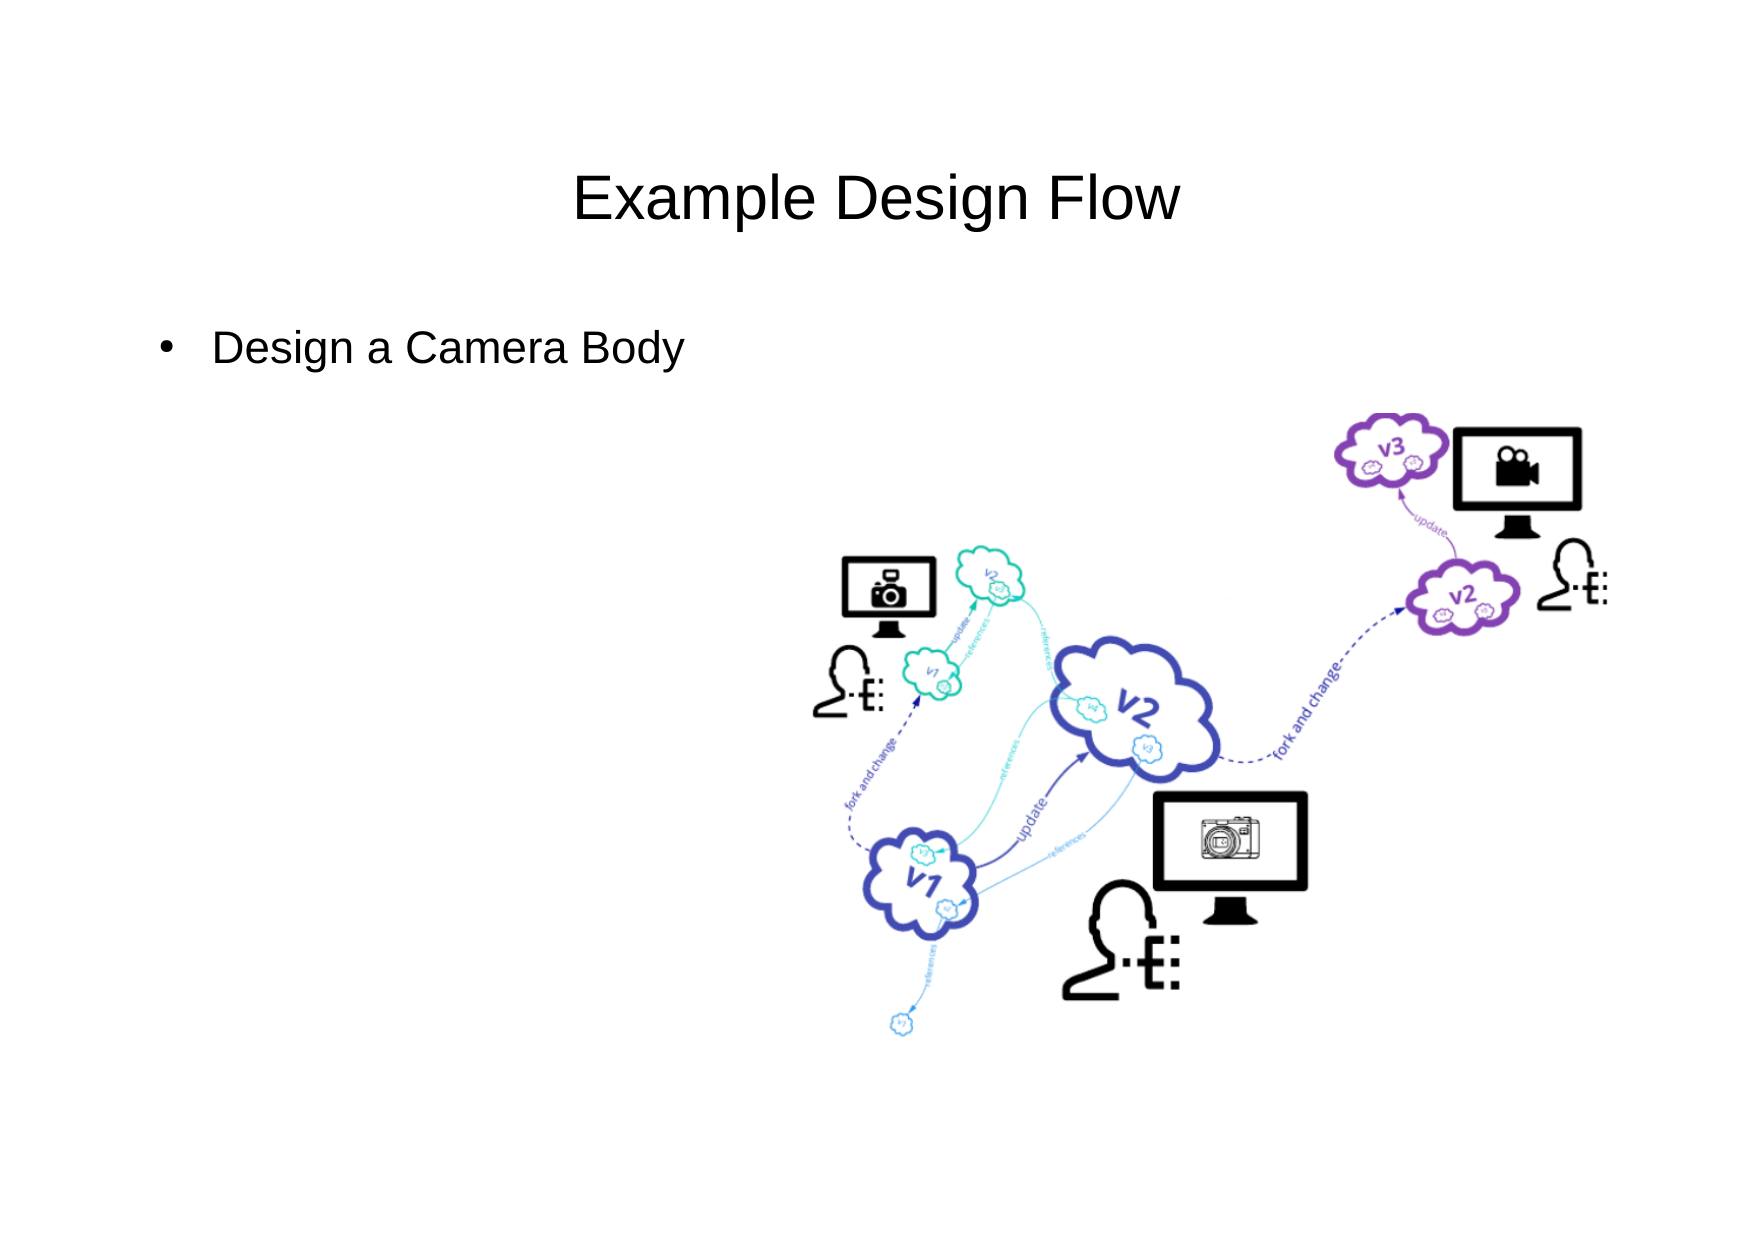

# Example Design Flow
Design a Camera Body